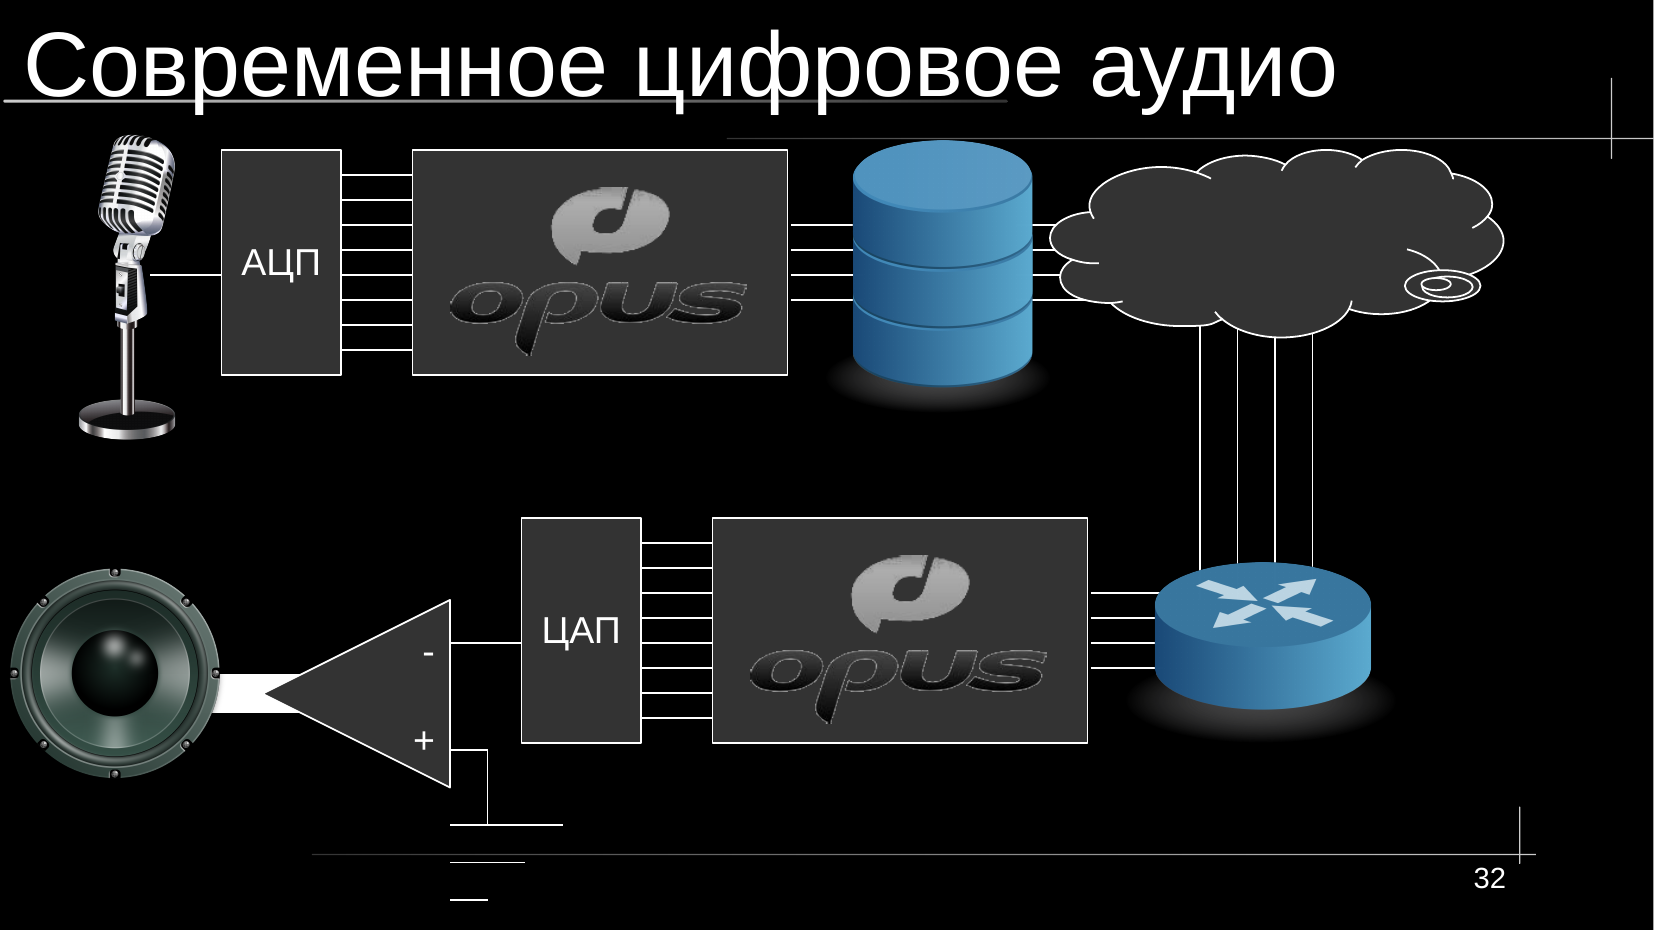

# Современное цифровое аудио
АЦП
ЦАП
-
+
32